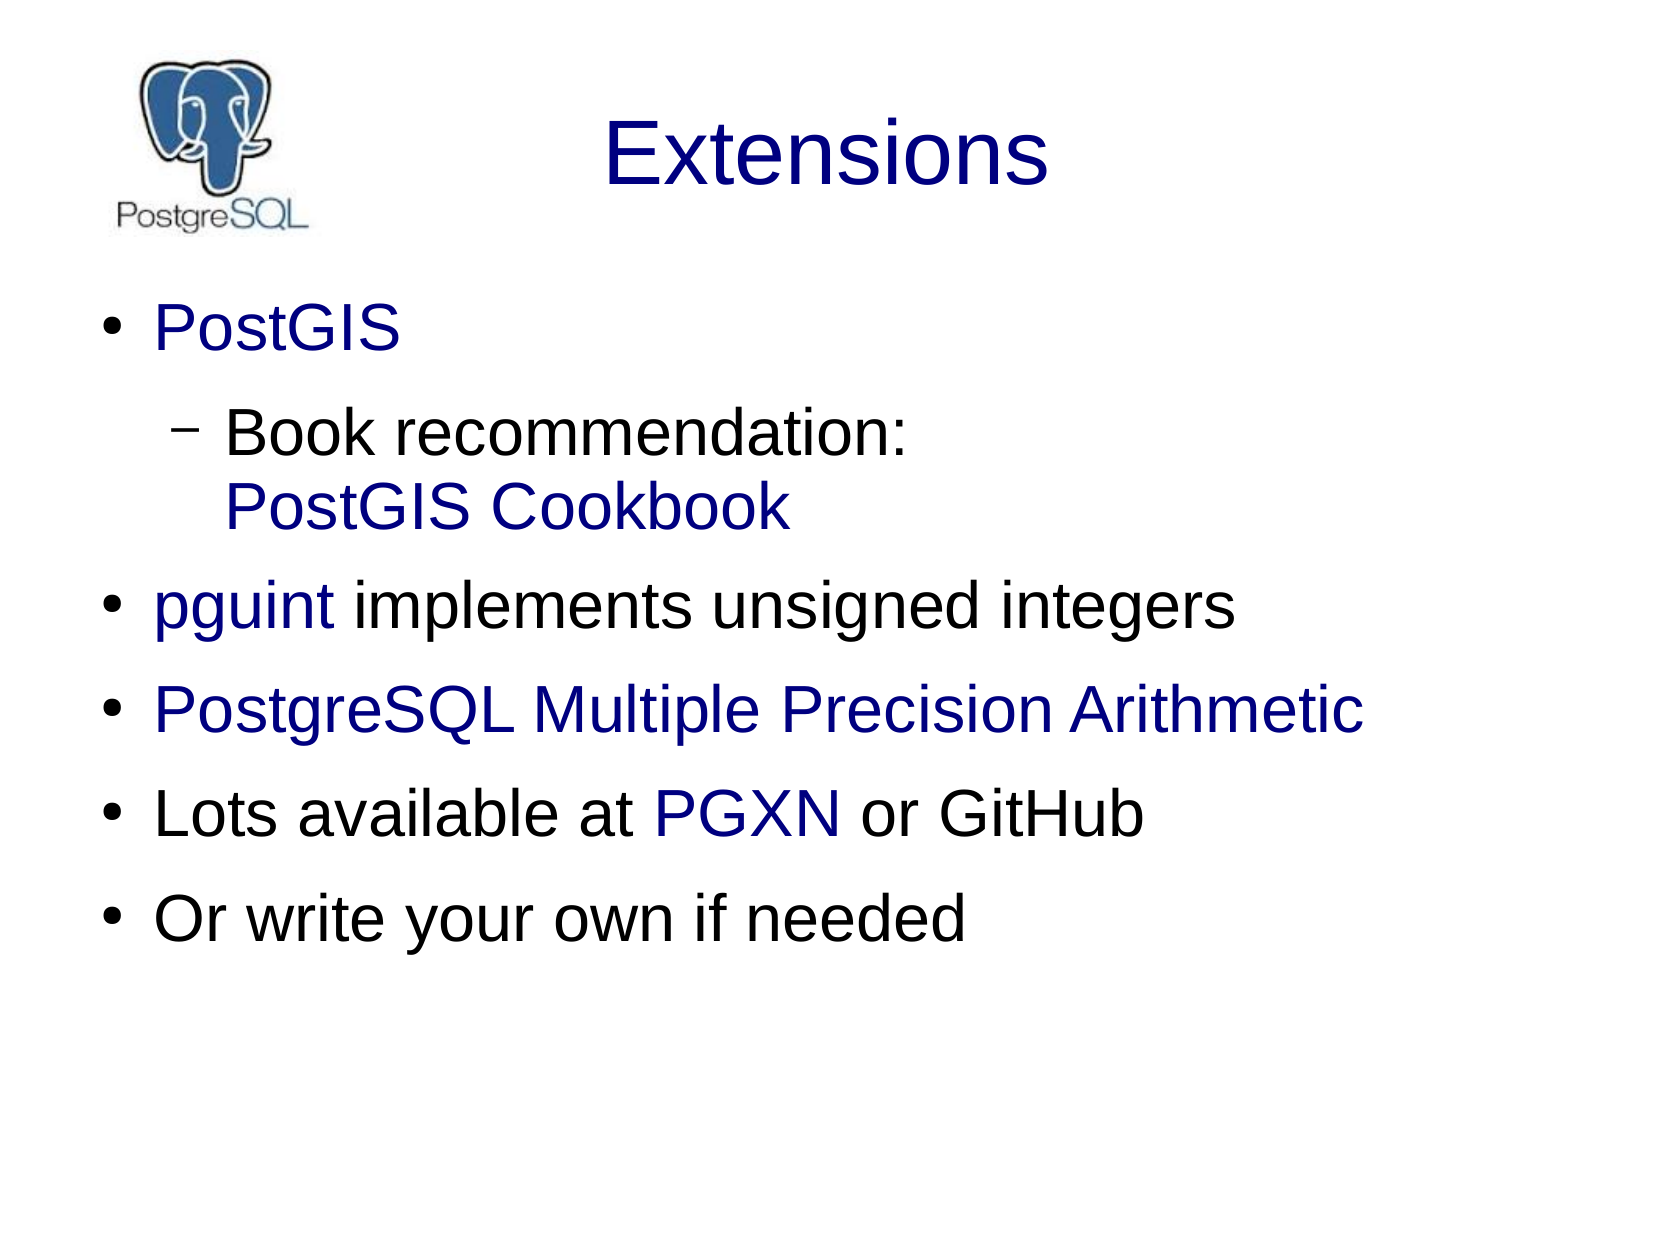

# Extensions
PostGIS
Book recommendation:
PostGIS Cookbook
pguint implements unsigned integers
PostgreSQL Multiple Precision Arithmetic
Lots available at PGXN or GitHub
Or write your own if needed